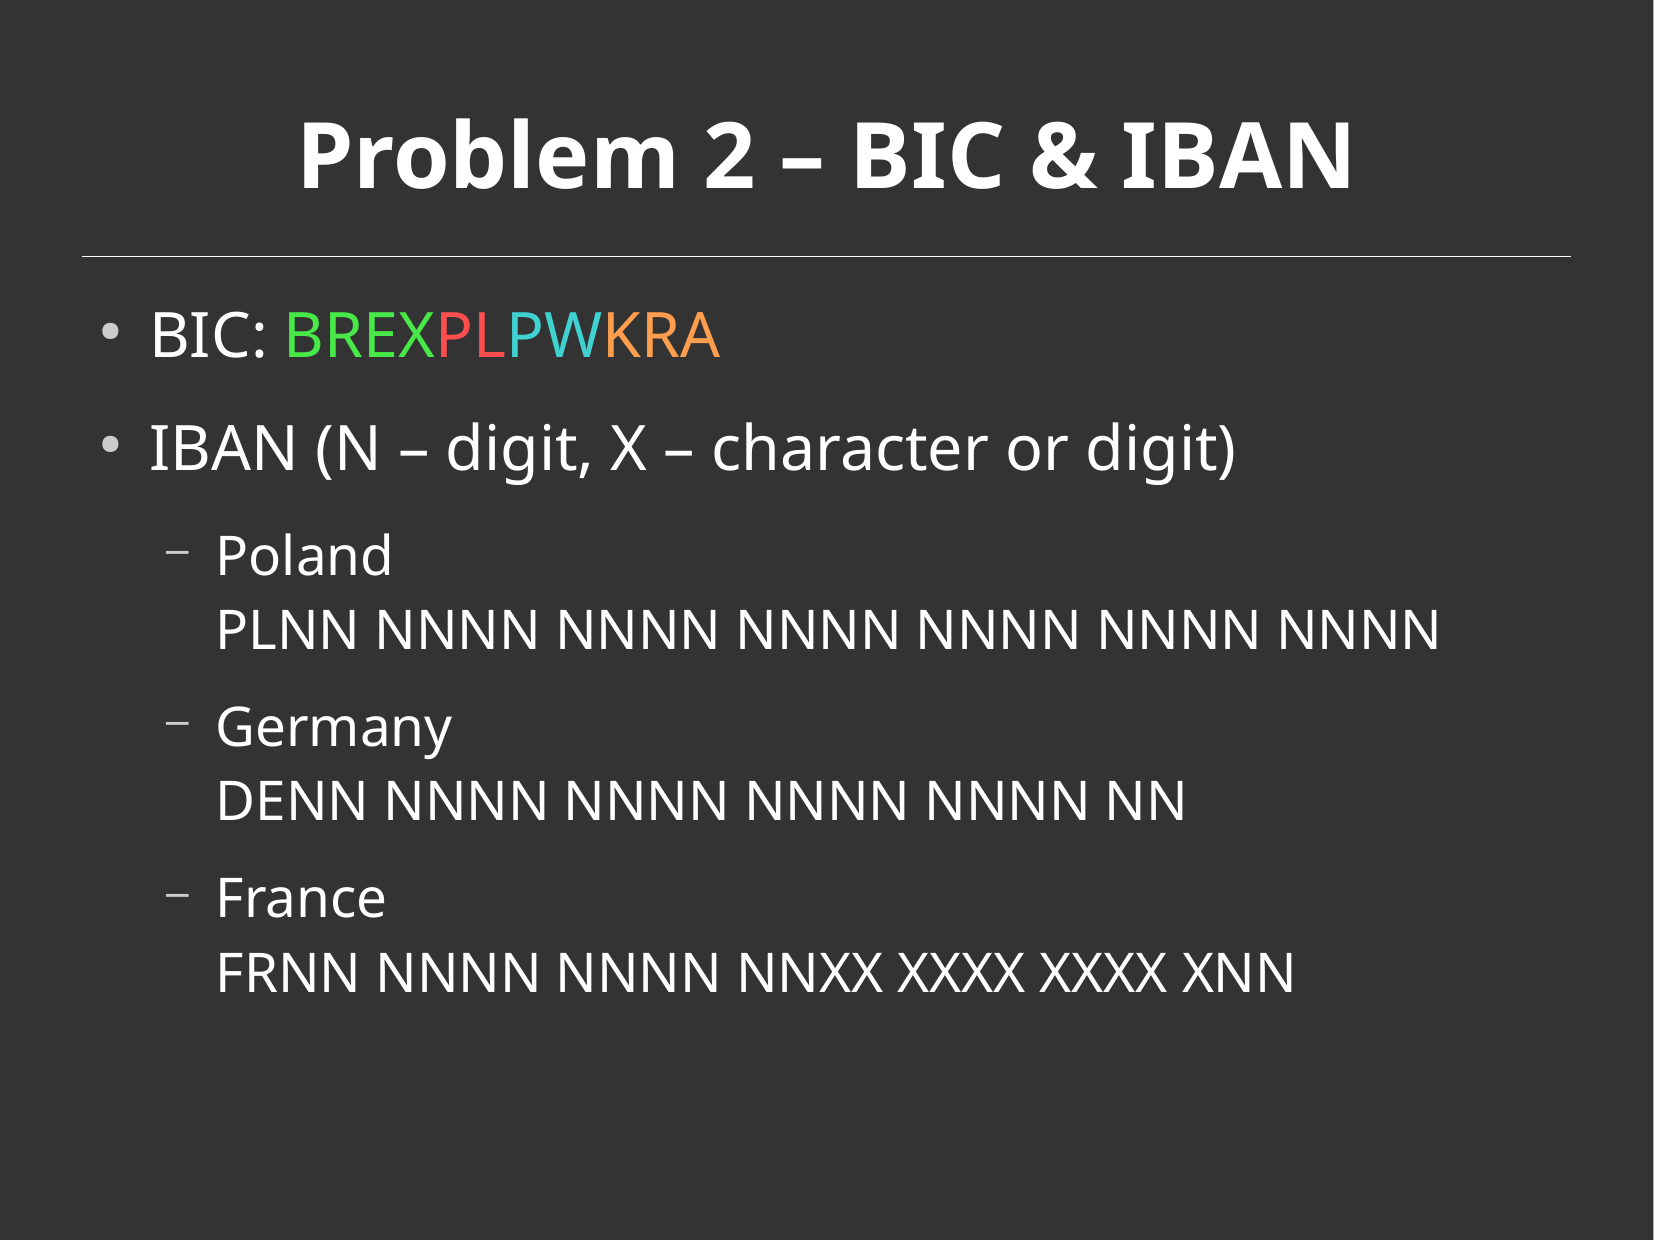

# Problem 2 – BIC & IBAN
BIC: BREXPLPWKRA
IBAN (N – digit, X – character or digit)
Poland
PLNN NNNN NNNN NNNN NNNN NNNN NNNN
Germany
DENN NNNN NNNN NNNN NNNN NN
France
FRNN NNNN NNNN NNXX XXXX XXXX XNN